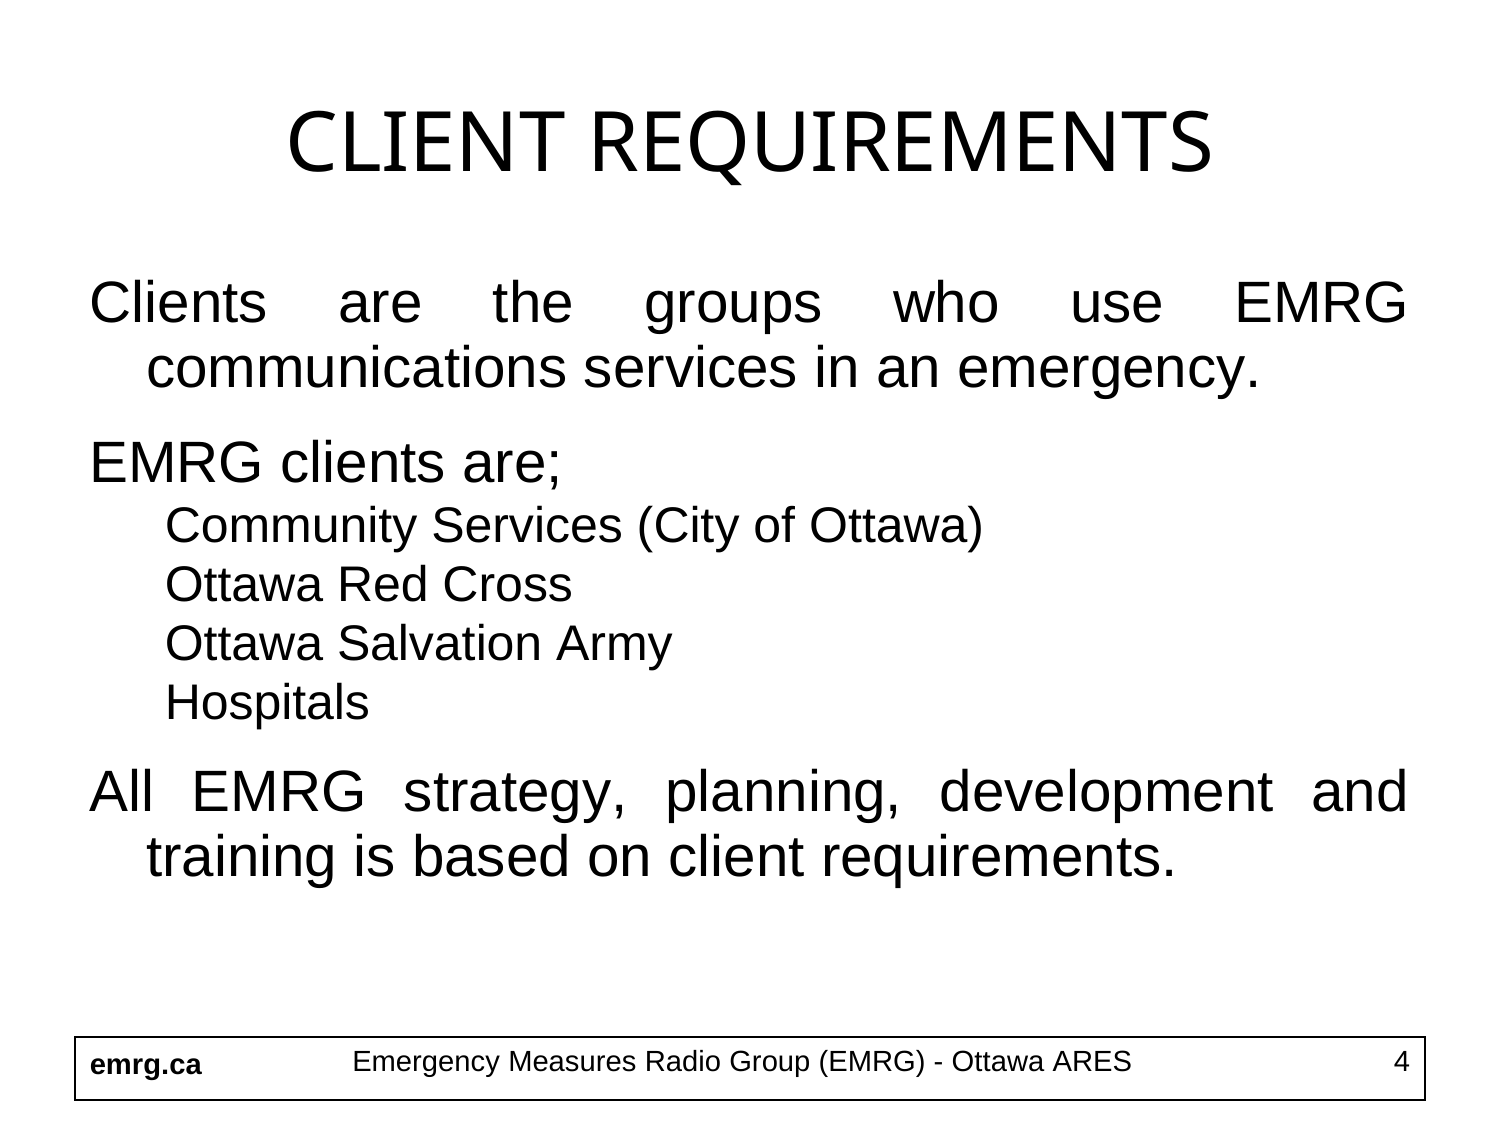

# CLIENT REQUIREMENTS
Clients are the groups who use EMRG communications services in an emergency.
EMRG clients are;
Community Services (City of Ottawa)
Ottawa Red Cross
Ottawa Salvation Army
Hospitals
All EMRG strategy, planning, development and training is based on client requirements.
Emergency Measures Radio Group (EMRG) - Ottawa ARES
4